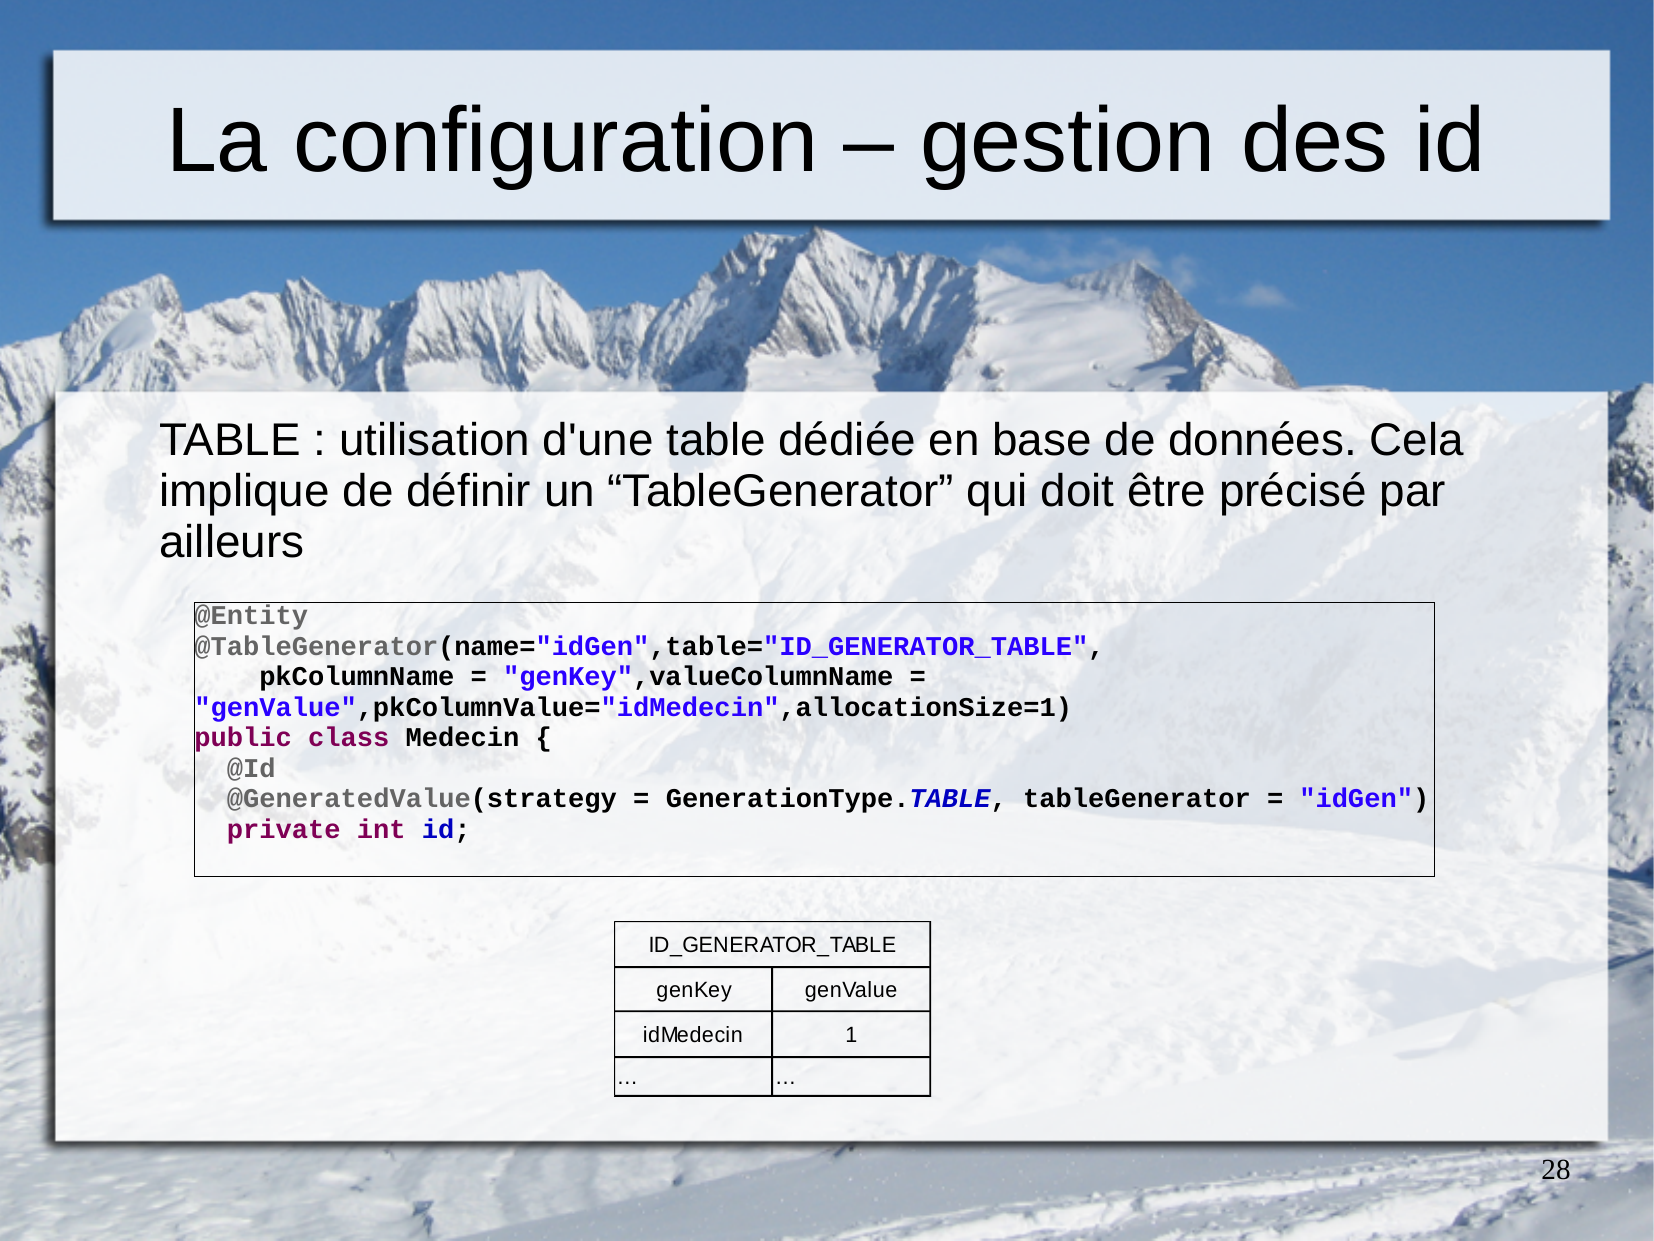

# La configuration – gestion des id
TABLE : utilisation d'une table dédiée en base de données. Cela implique de définir un “TableGenerator” qui doit être précisé par ailleurs
@Entity
@TableGenerator(name="idGen",table="ID_GENERATOR_TABLE",
 pkColumnName = "genKey",valueColumnName = "genValue",pkColumnValue="idMedecin",allocationSize=1)
public class Medecin {
 @Id
 @GeneratedValue(strategy = GenerationType.TABLE, tableGenerator = "idGen")
 private int id;
28